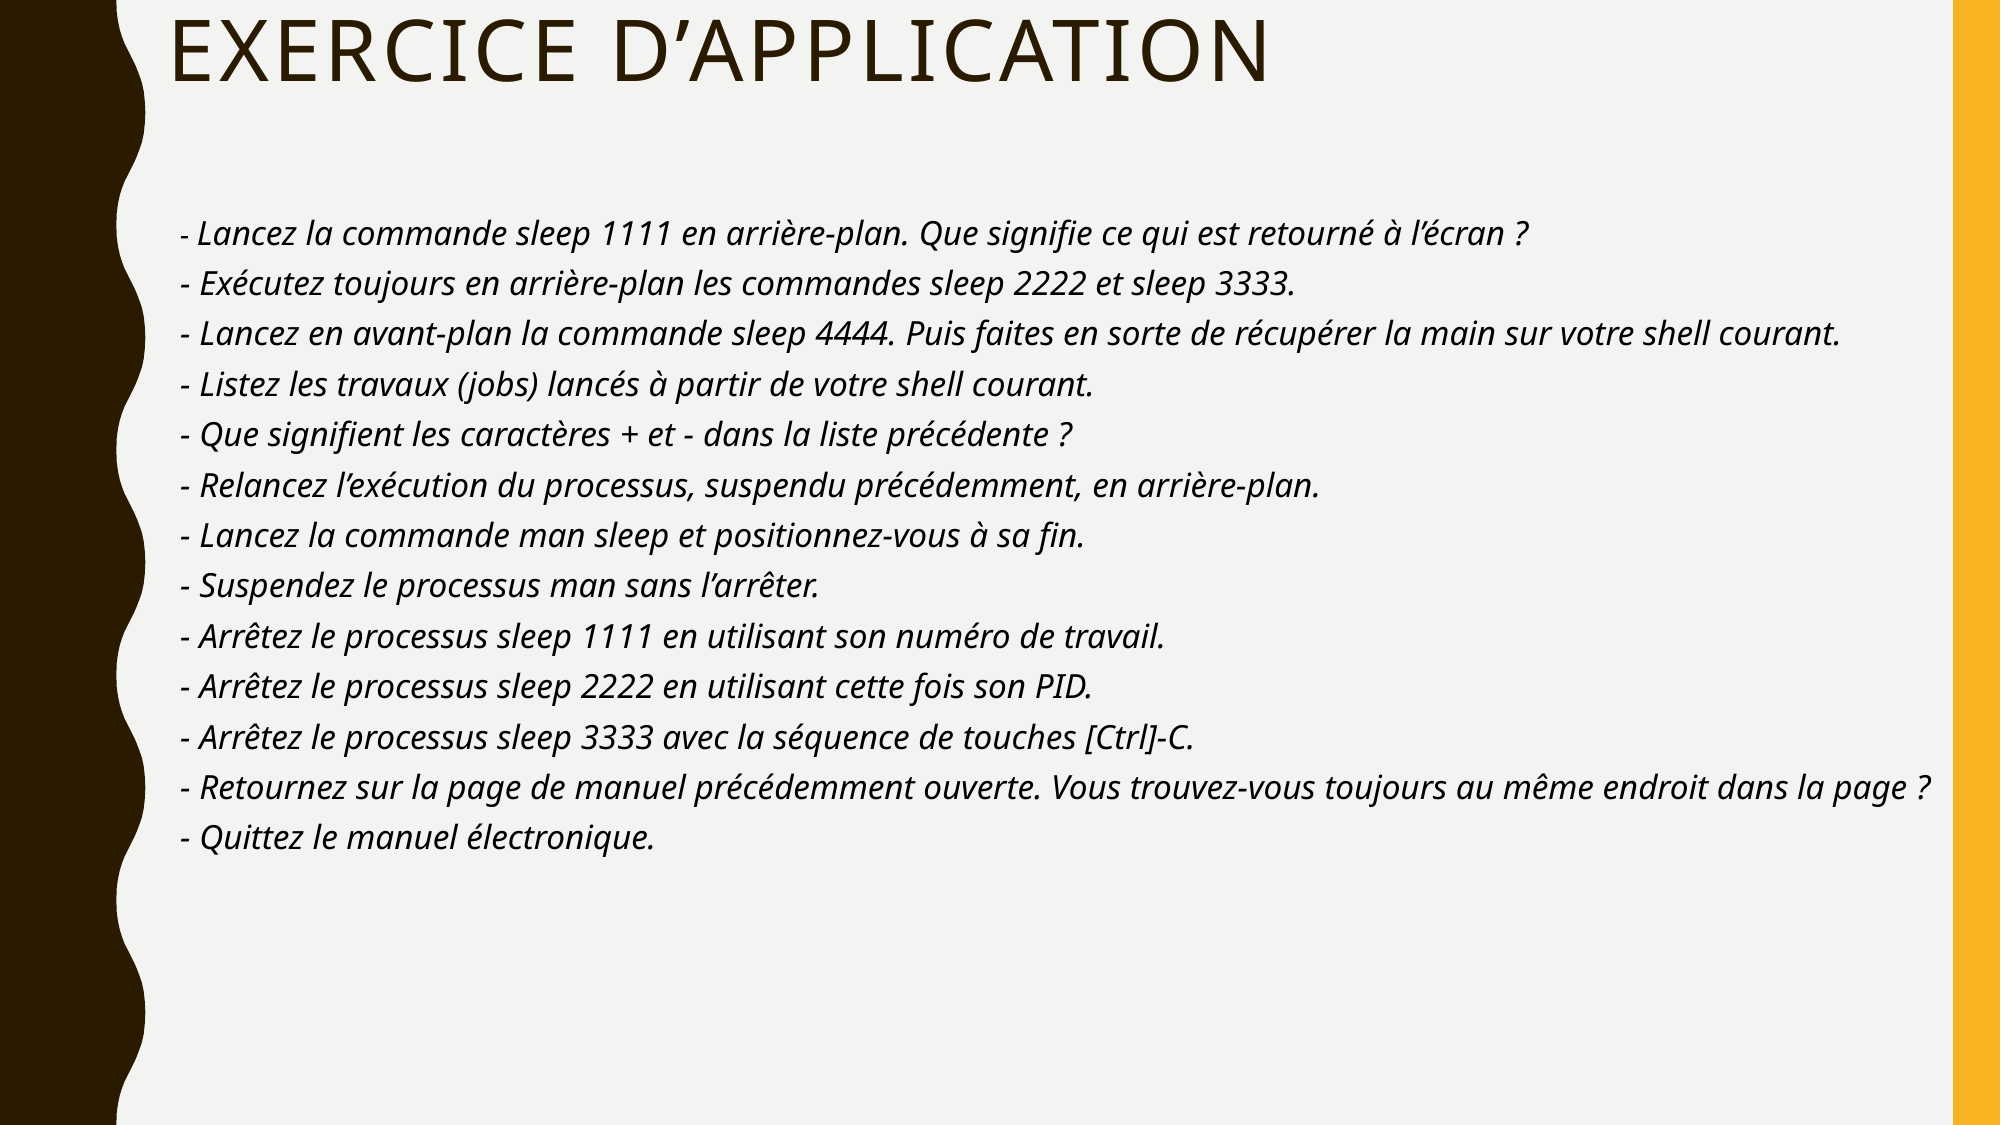

# Exercice d’application
- Lancez la commande sleep 1111 en arrière-plan. Que signifie ce qui est retourné à l’écran ?
- Exécutez toujours en arrière-plan les commandes sleep 2222 et sleep 3333.
- Lancez en avant-plan la commande sleep 4444. Puis faites en sorte de récupérer la main sur votre shell courant.
- Listez les travaux (jobs) lancés à partir de votre shell courant.
- Que signifient les caractères + et - dans la liste précédente ?
- Relancez l’exécution du processus, suspendu précédemment, en arrière-plan.
- Lancez la commande man sleep et positionnez-vous à sa fin.
- Suspendez le processus man sans l’arrêter.
- Arrêtez le processus sleep 1111 en utilisant son numéro de travail.
- Arrêtez le processus sleep 2222 en utilisant cette fois son PID.
- Arrêtez le processus sleep 3333 avec la séquence de touches [Ctrl]-C.
- Retournez sur la page de manuel précédemment ouverte. Vous trouvez-vous toujours au même endroit dans la page ?
- Quittez le manuel électronique.